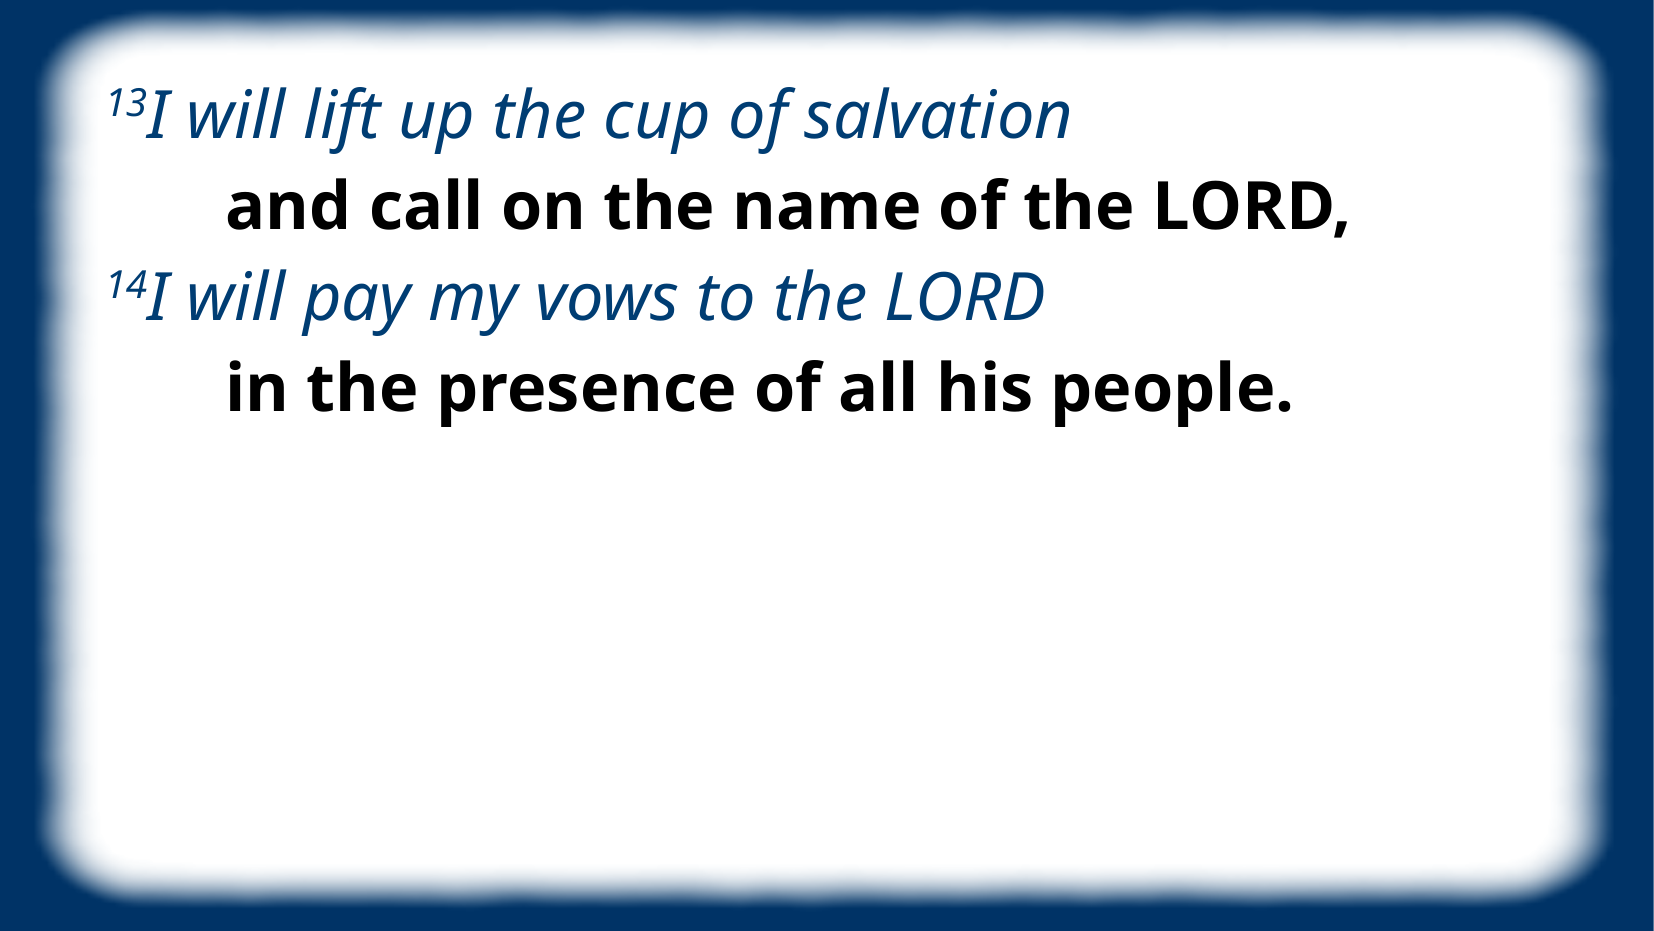

13I will lift up the cup of salvation
 and call on the name of the LORD,
14I will pay my vows to the LORD
 in the presence of all his people.